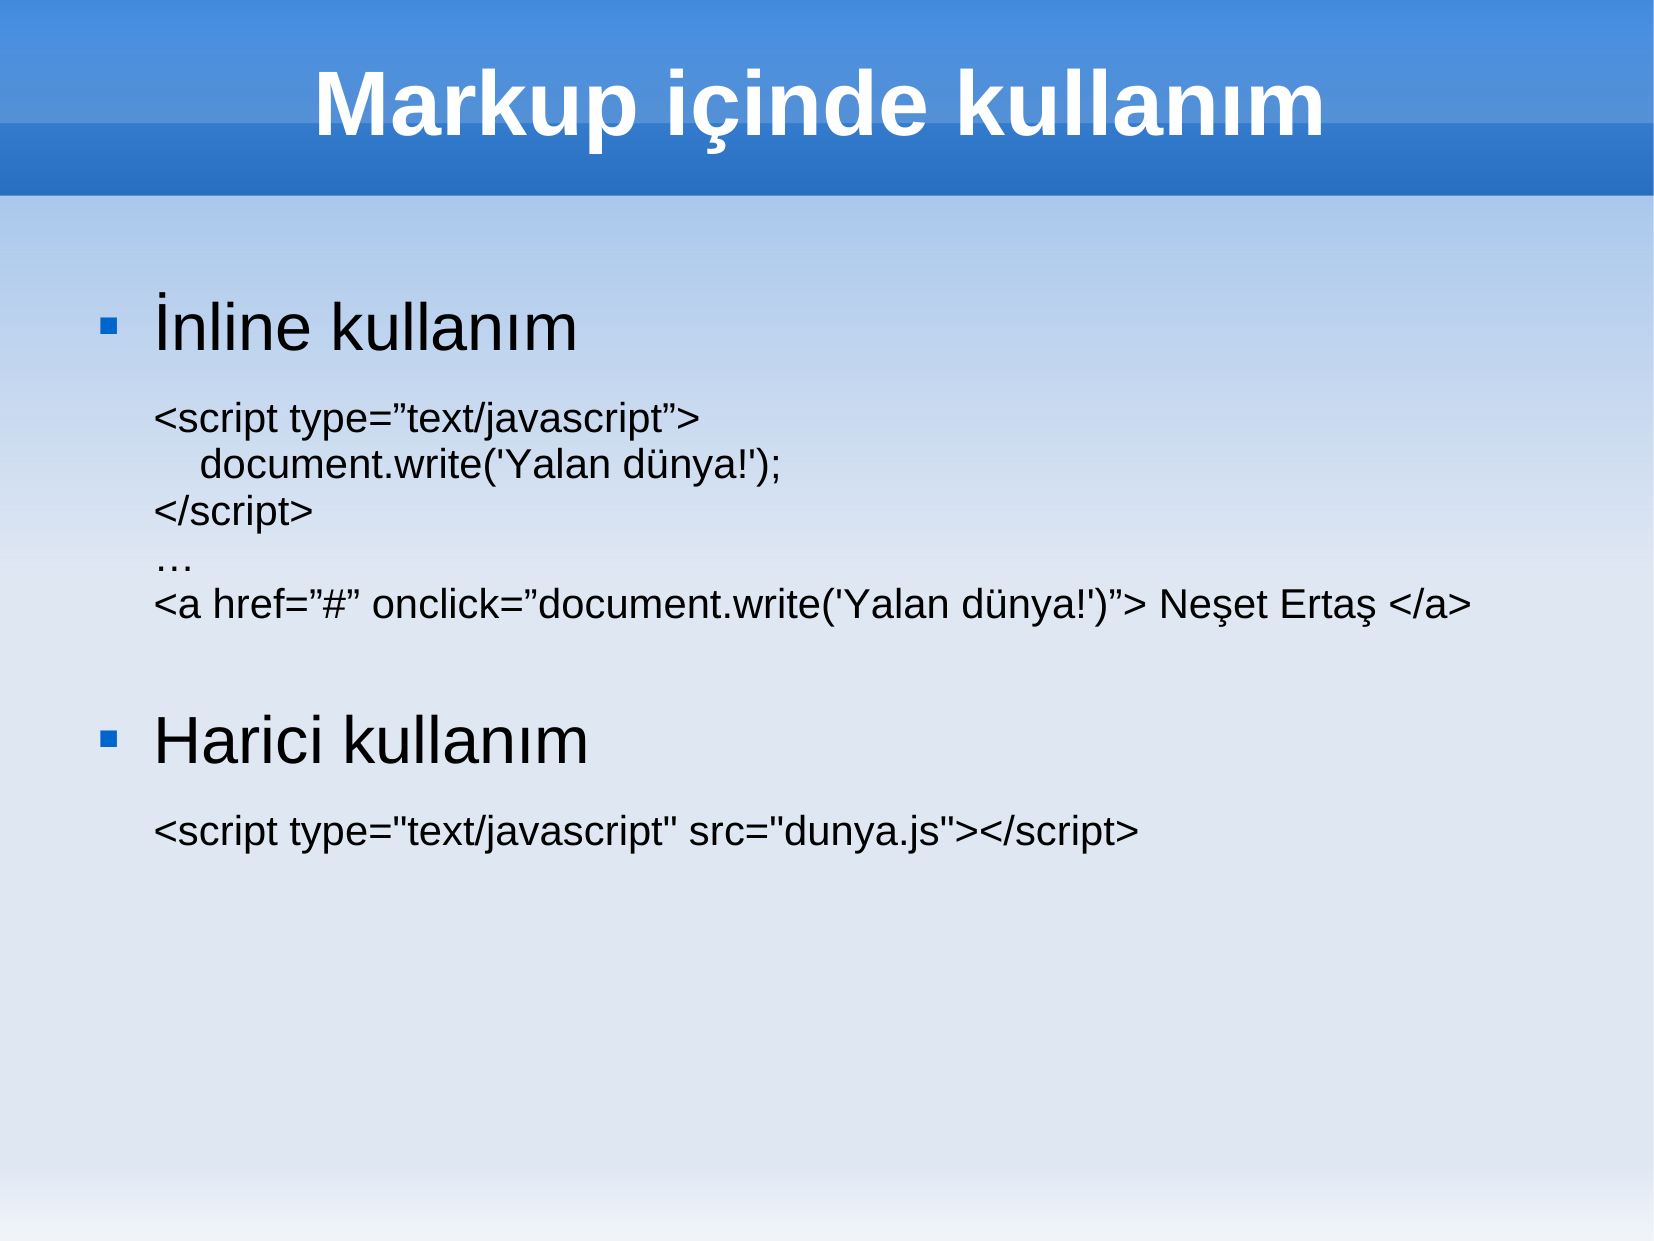

# Markup içinde kullanım
İnline kullanım
<script type=”text/javascript”>
 document.write('Yalan dünya!');
</script>
…
<a href=”#” onclick=”document.write('Yalan dünya!')”> Neşet Ertaş </a>
Harici kullanım
<script type="text/javascript" src="dunya.js"></script>